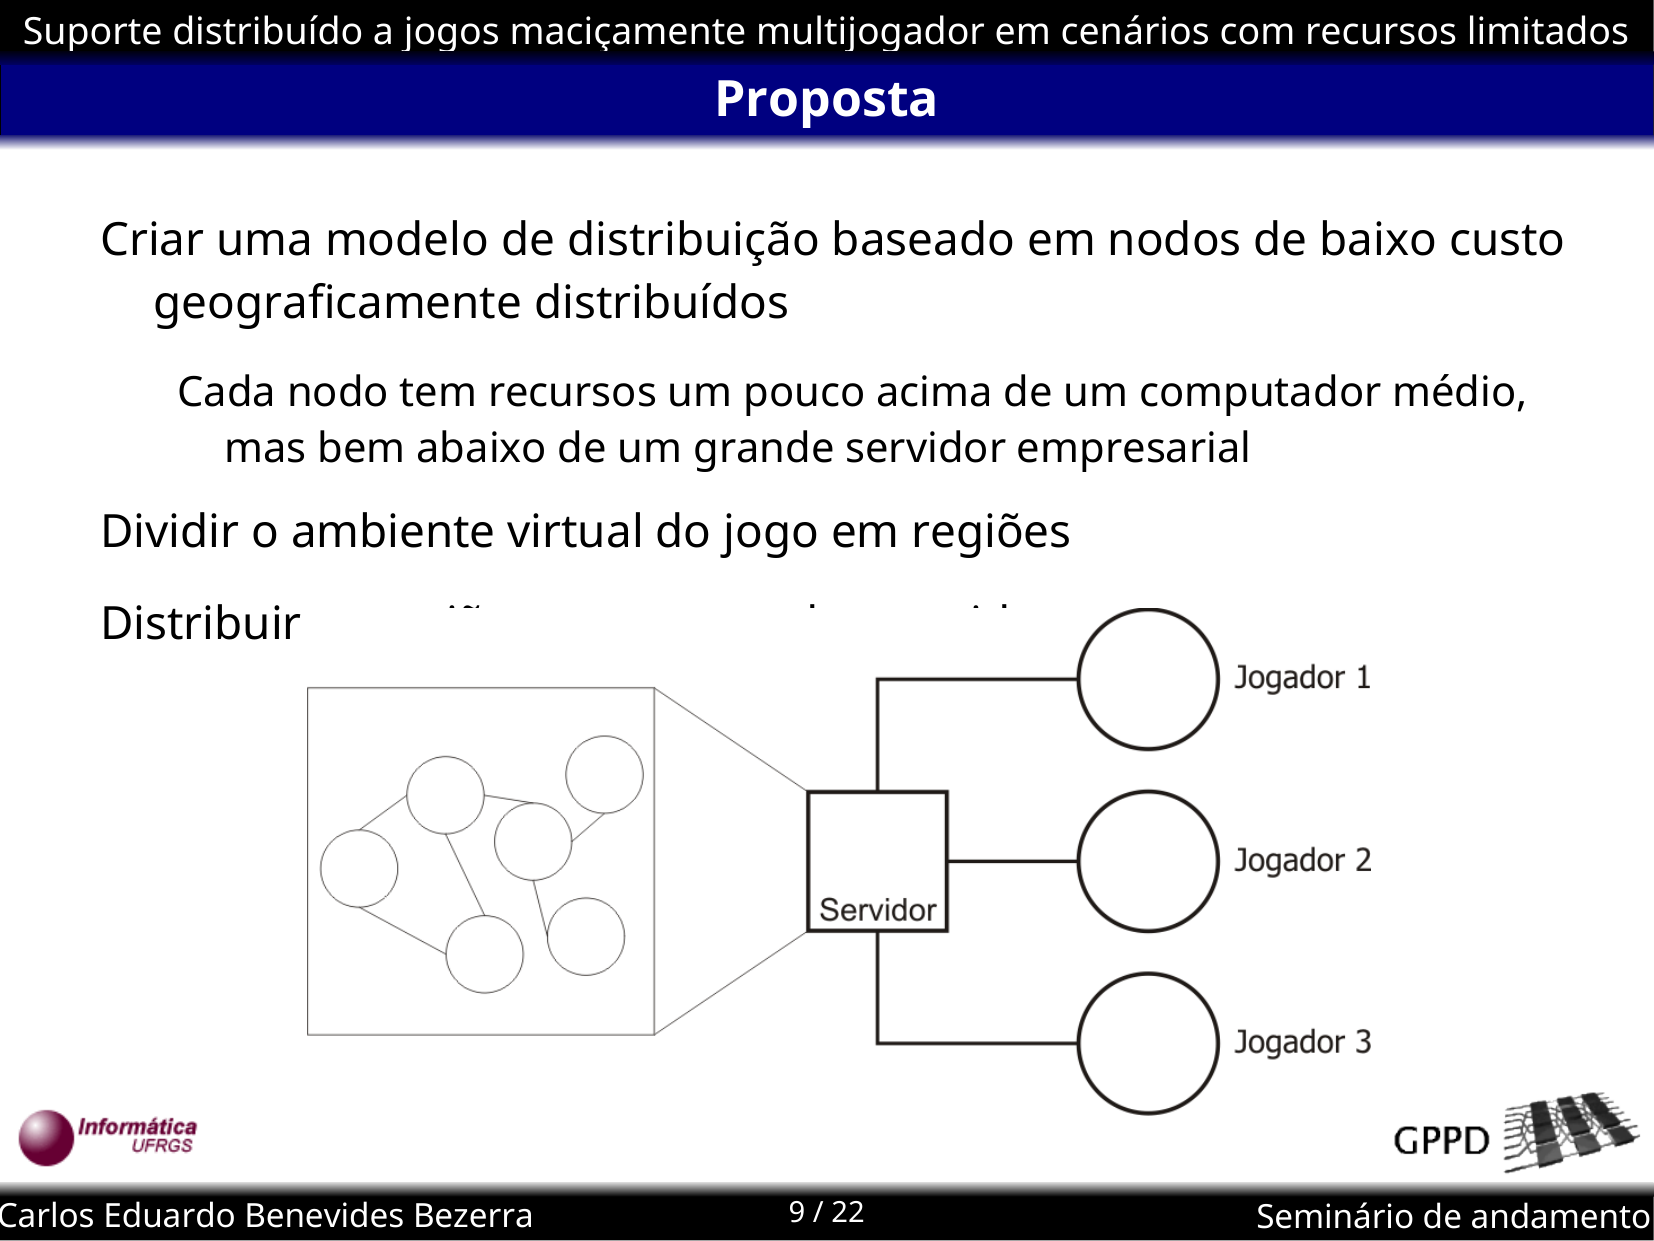

# Proposta
Criar uma modelo de distribuição baseado em nodos de baixo custo geograficamente distribuídos
Cada nodo tem recursos um pouco acima de um computador médio, mas bem abaixo de um grande servidor empresarial
Dividir o ambiente virtual do jogo em regiões
Distribuir as regiões entre os nodos servidores